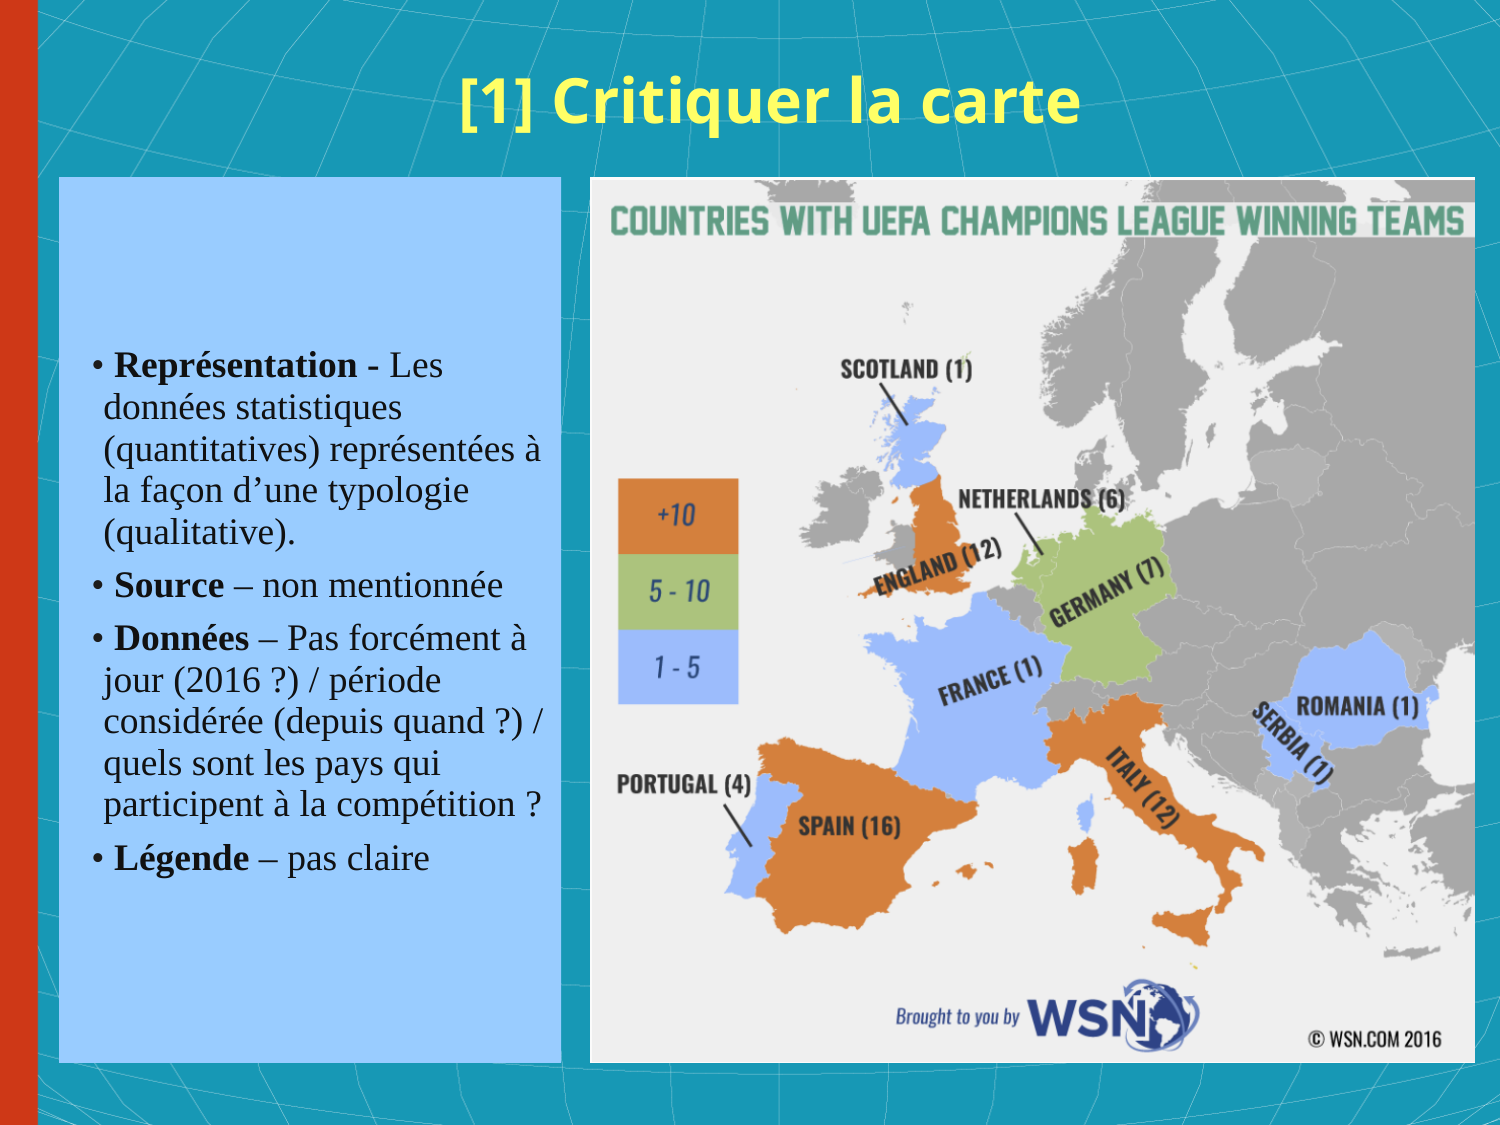

# [1] Critiquer la carte
 Représentation - Les données statistiques (quantitatives) représentées à la façon d’une typologie (qualitative).
 Source – non mentionnée
 Données – Pas forcément à jour (2016 ?) / période considérée (depuis quand ?) / quels sont les pays qui participent à la compétition ?
 Légende – pas claire